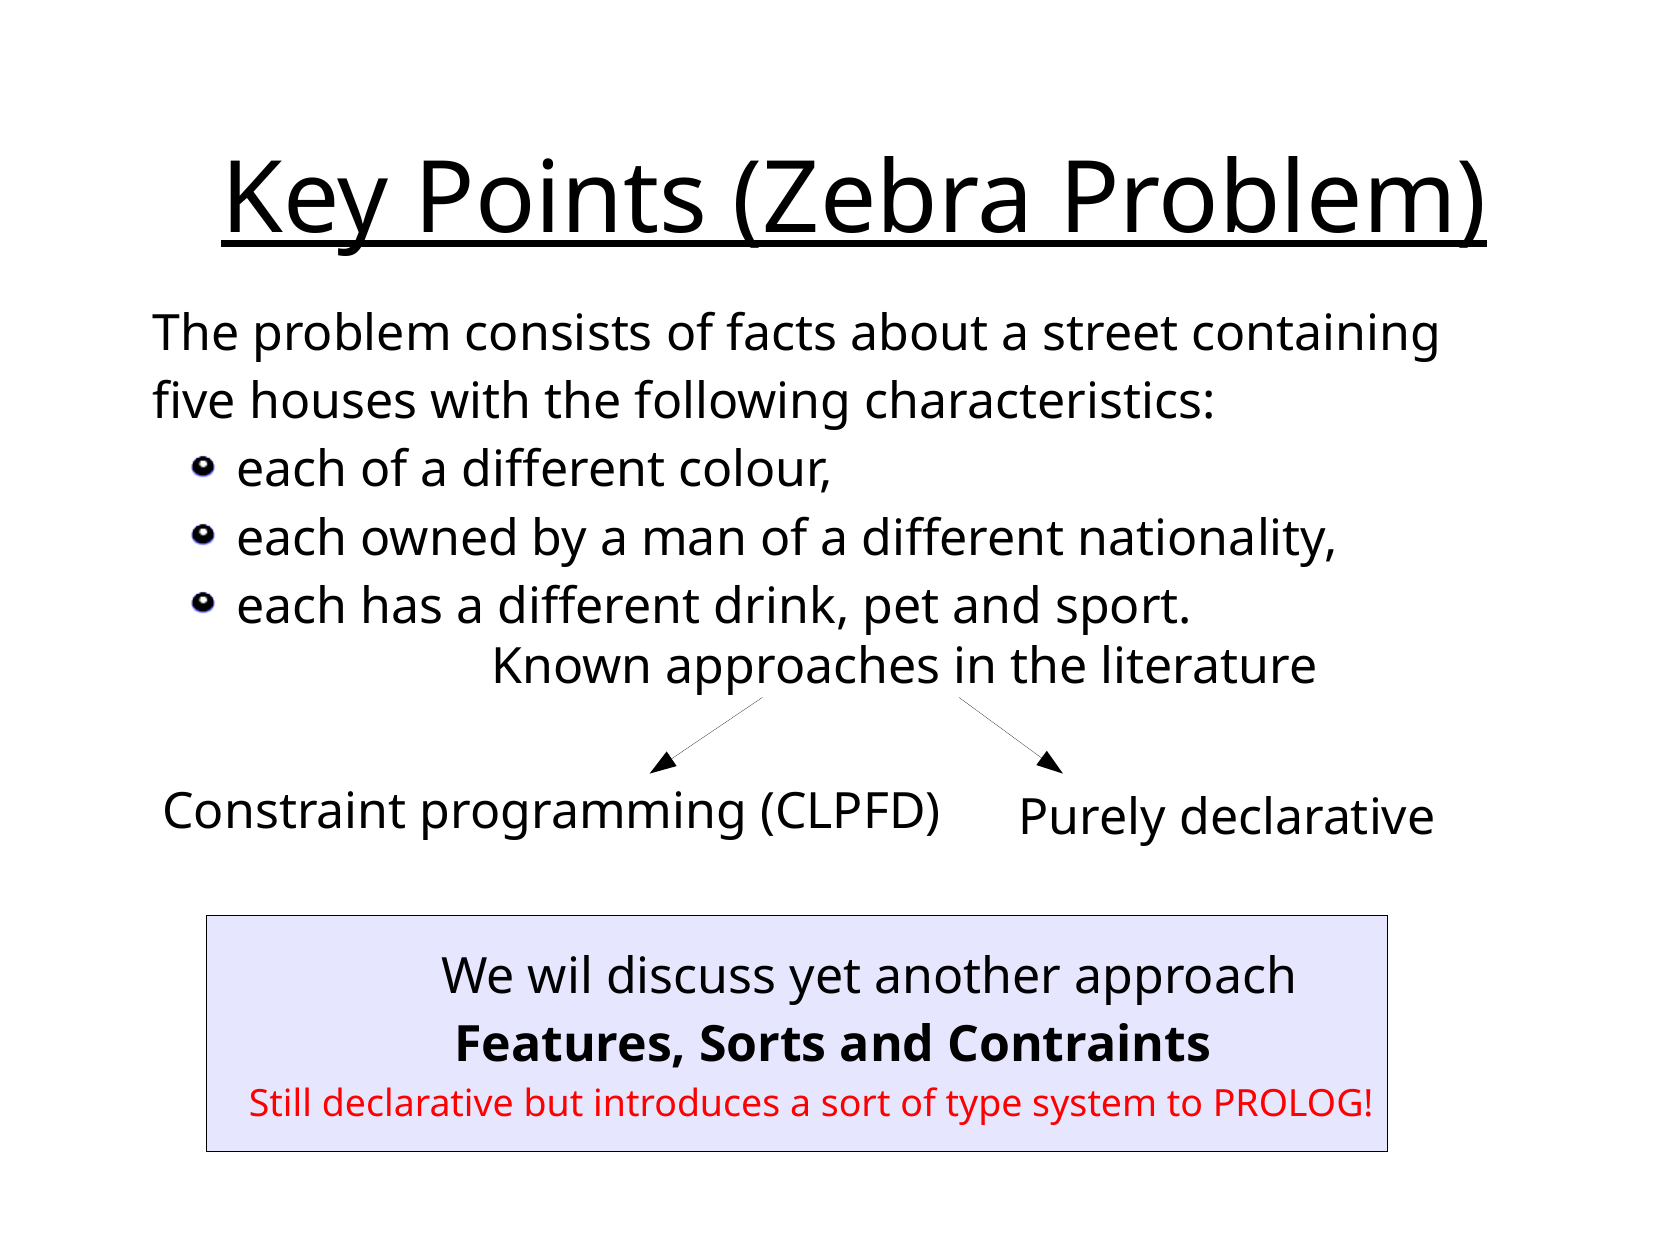

Key Points (Zebra Problem)
The problem consists of facts about a street containing five houses with the following characteristics:
 each of a different colour,
 each owned by a man of a different nationality,
 each has a different drink, pet and sport.
Known approaches in the literature
Constraint programming (CLPFD)
Purely declarative
			We wil discuss yet another approach
 			 Features, Sorts and Contraints
 Still declarative but introduces a sort of type system to PROLOG!